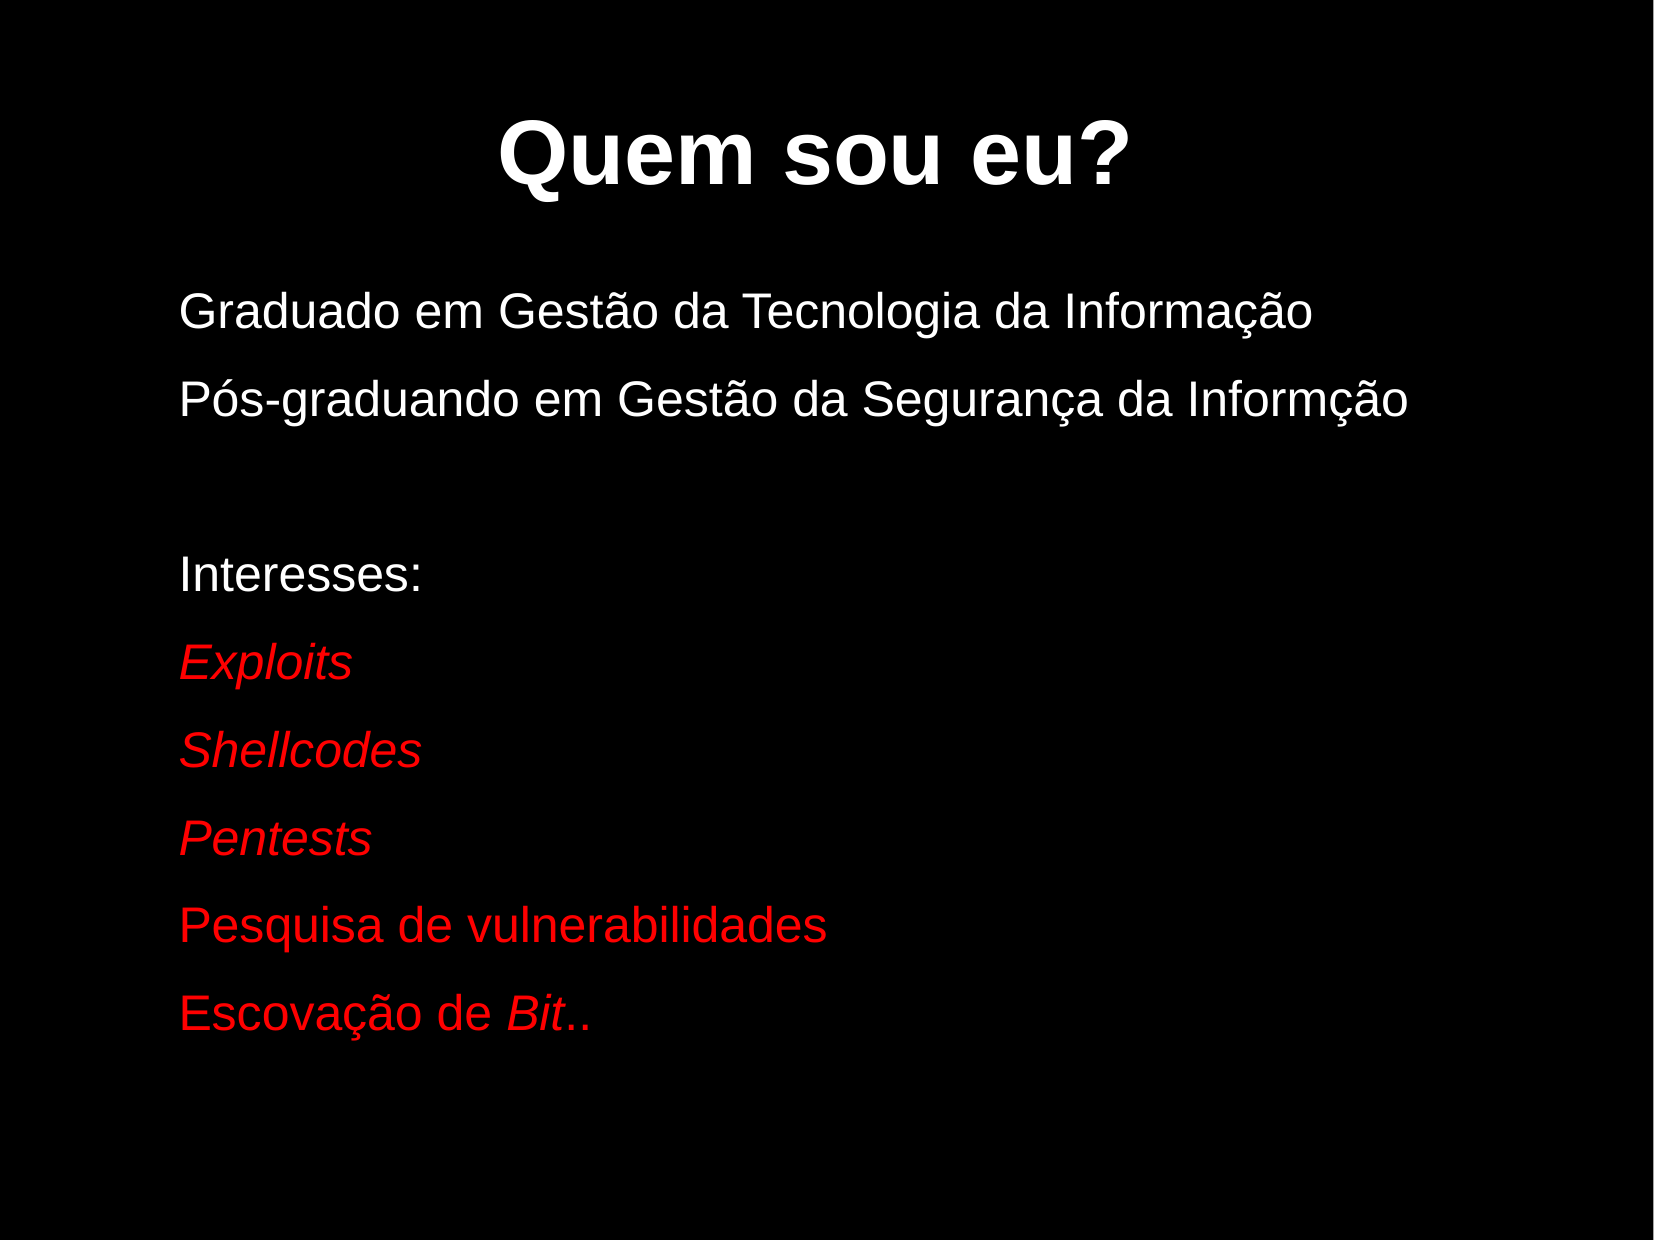

# Quem sou eu?
Graduado em Gestão da Tecnologia da Informação
Pós-graduando em Gestão da Segurança da Informção
Interesses:
Exploits
Shellcodes
Pentests
Pesquisa de vulnerabilidades
Escovação de Bit..